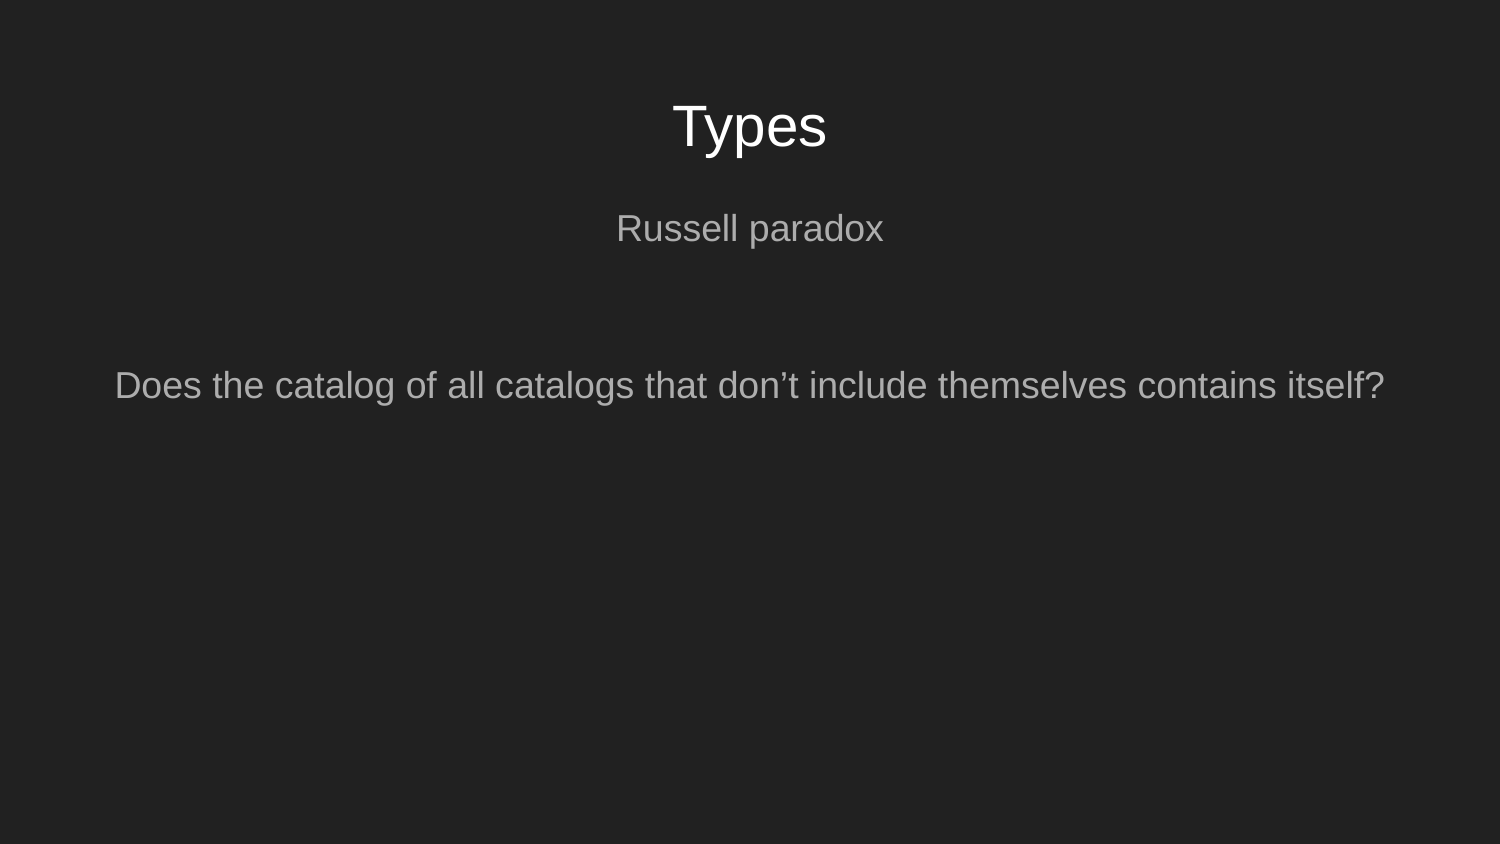

# Types
Russell paradox
Does the catalog of all catalogs that don’t include themselves contains itself?